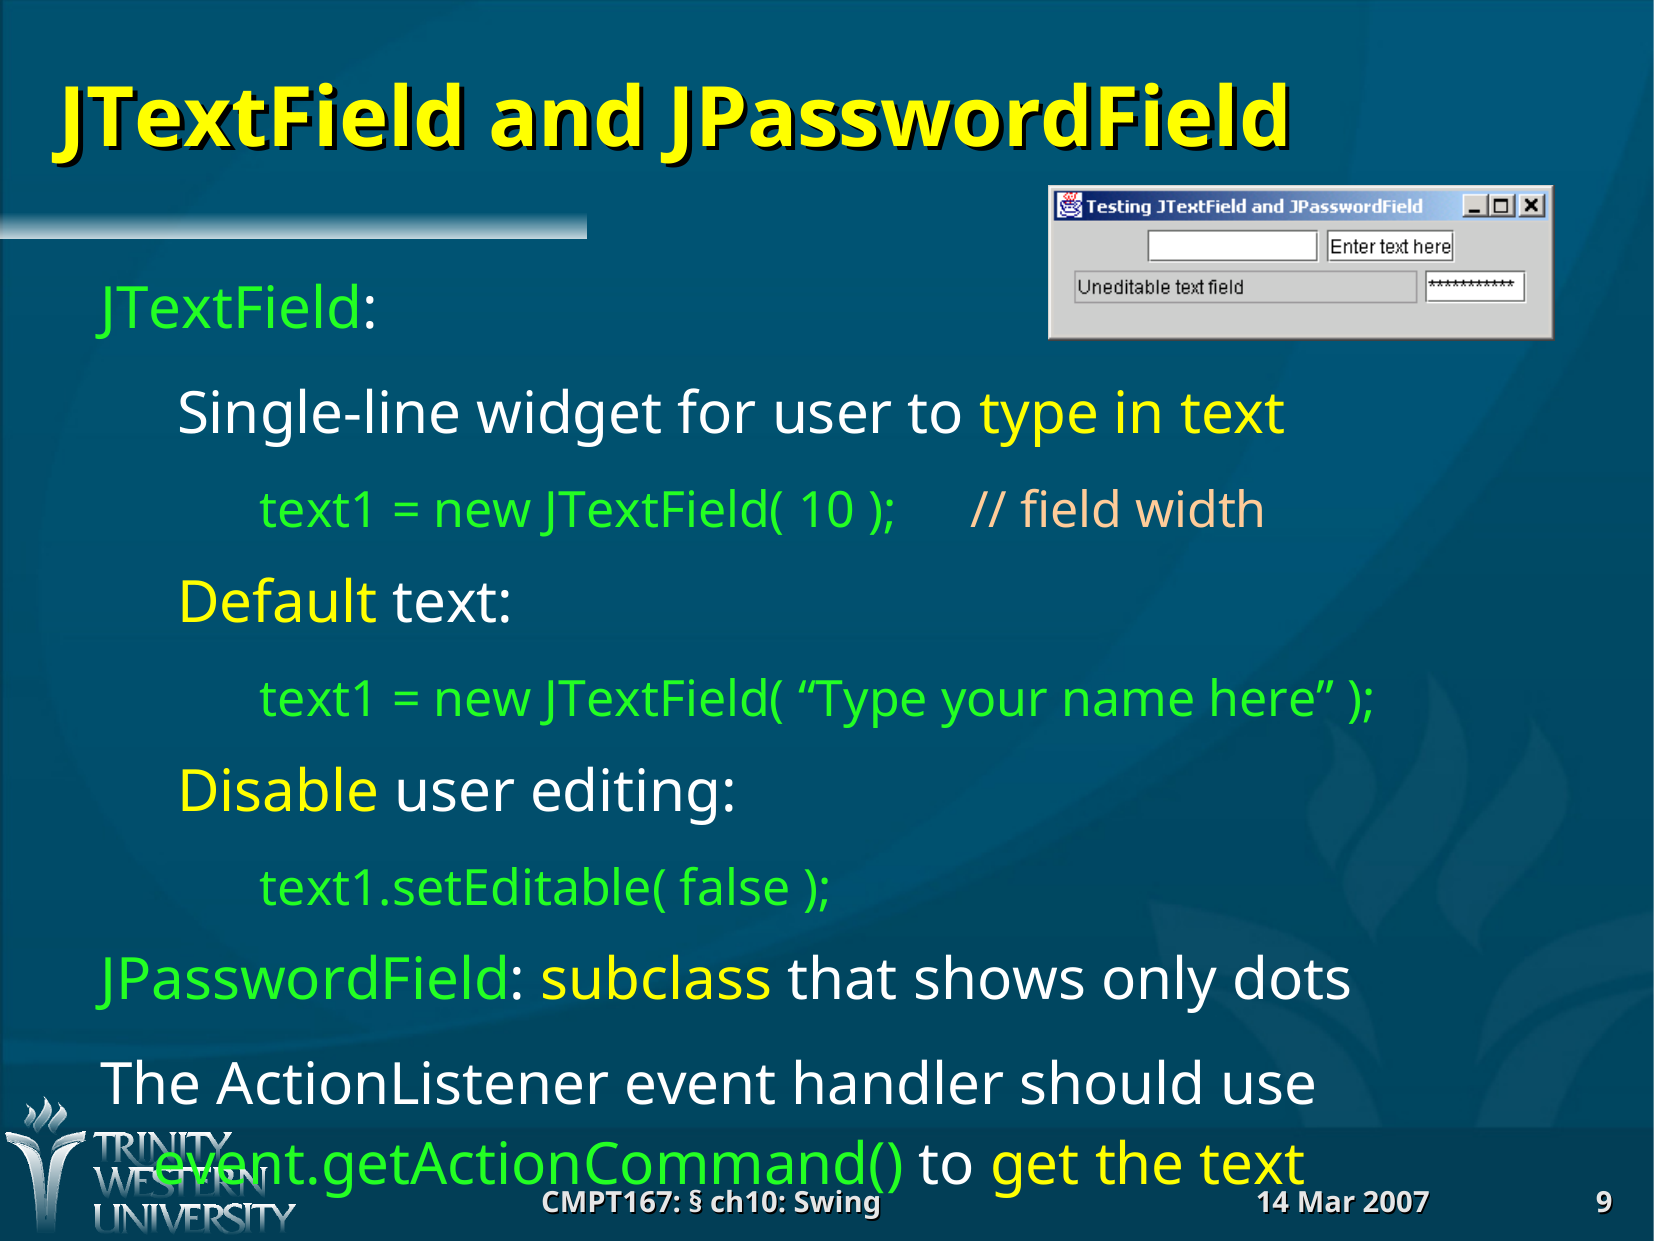

# JTextField and JPasswordField
JTextField:
Single-line widget for user to type in text
text1 = new JTextField( 10 );	// field width
Default text:
text1 = new JTextField( “Type your name here” );
Disable user editing:
text1.setEditable( false );
JPasswordField: subclass that shows only dots
The ActionListener event handler should use
event.getActionCommand() to get the text
CMPT167: § ch10: Swing
14 Mar 2007
9